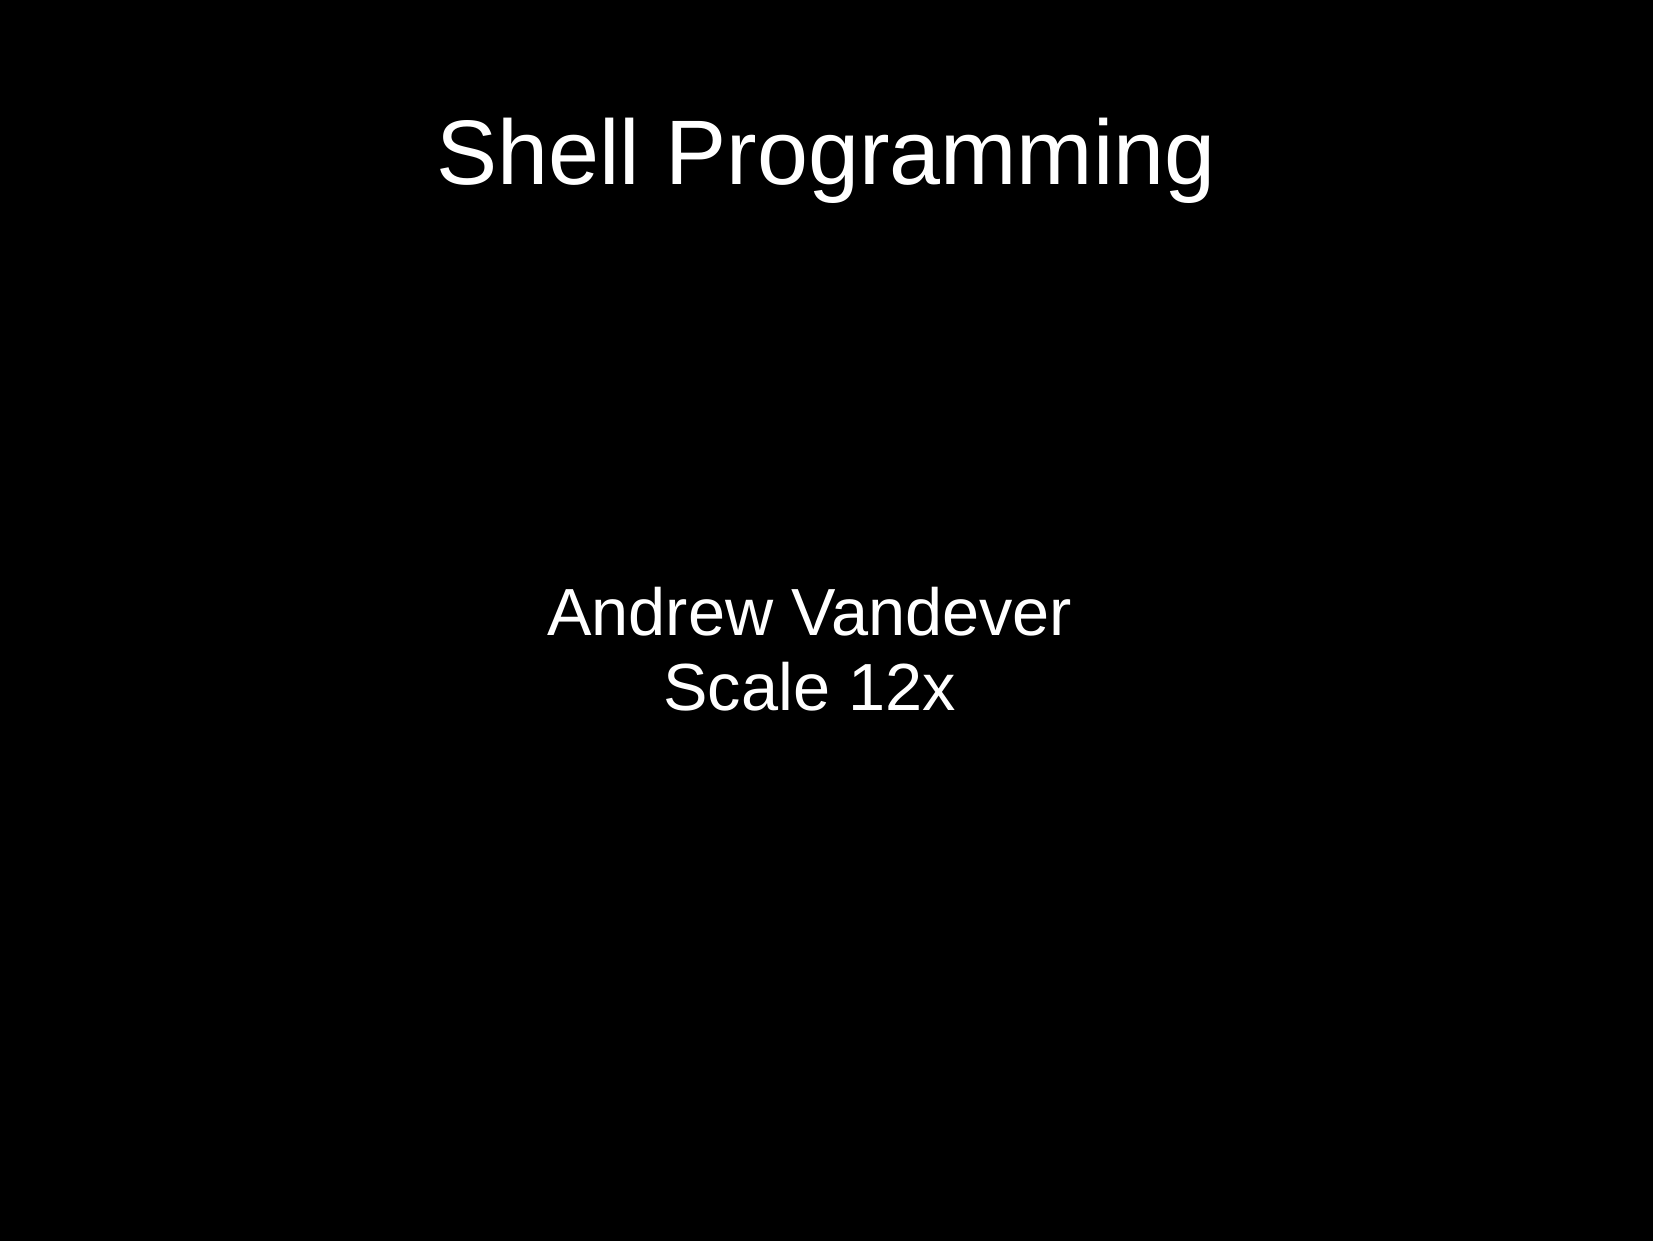

# Shell Programming
Andrew Vandever
Scale 12x